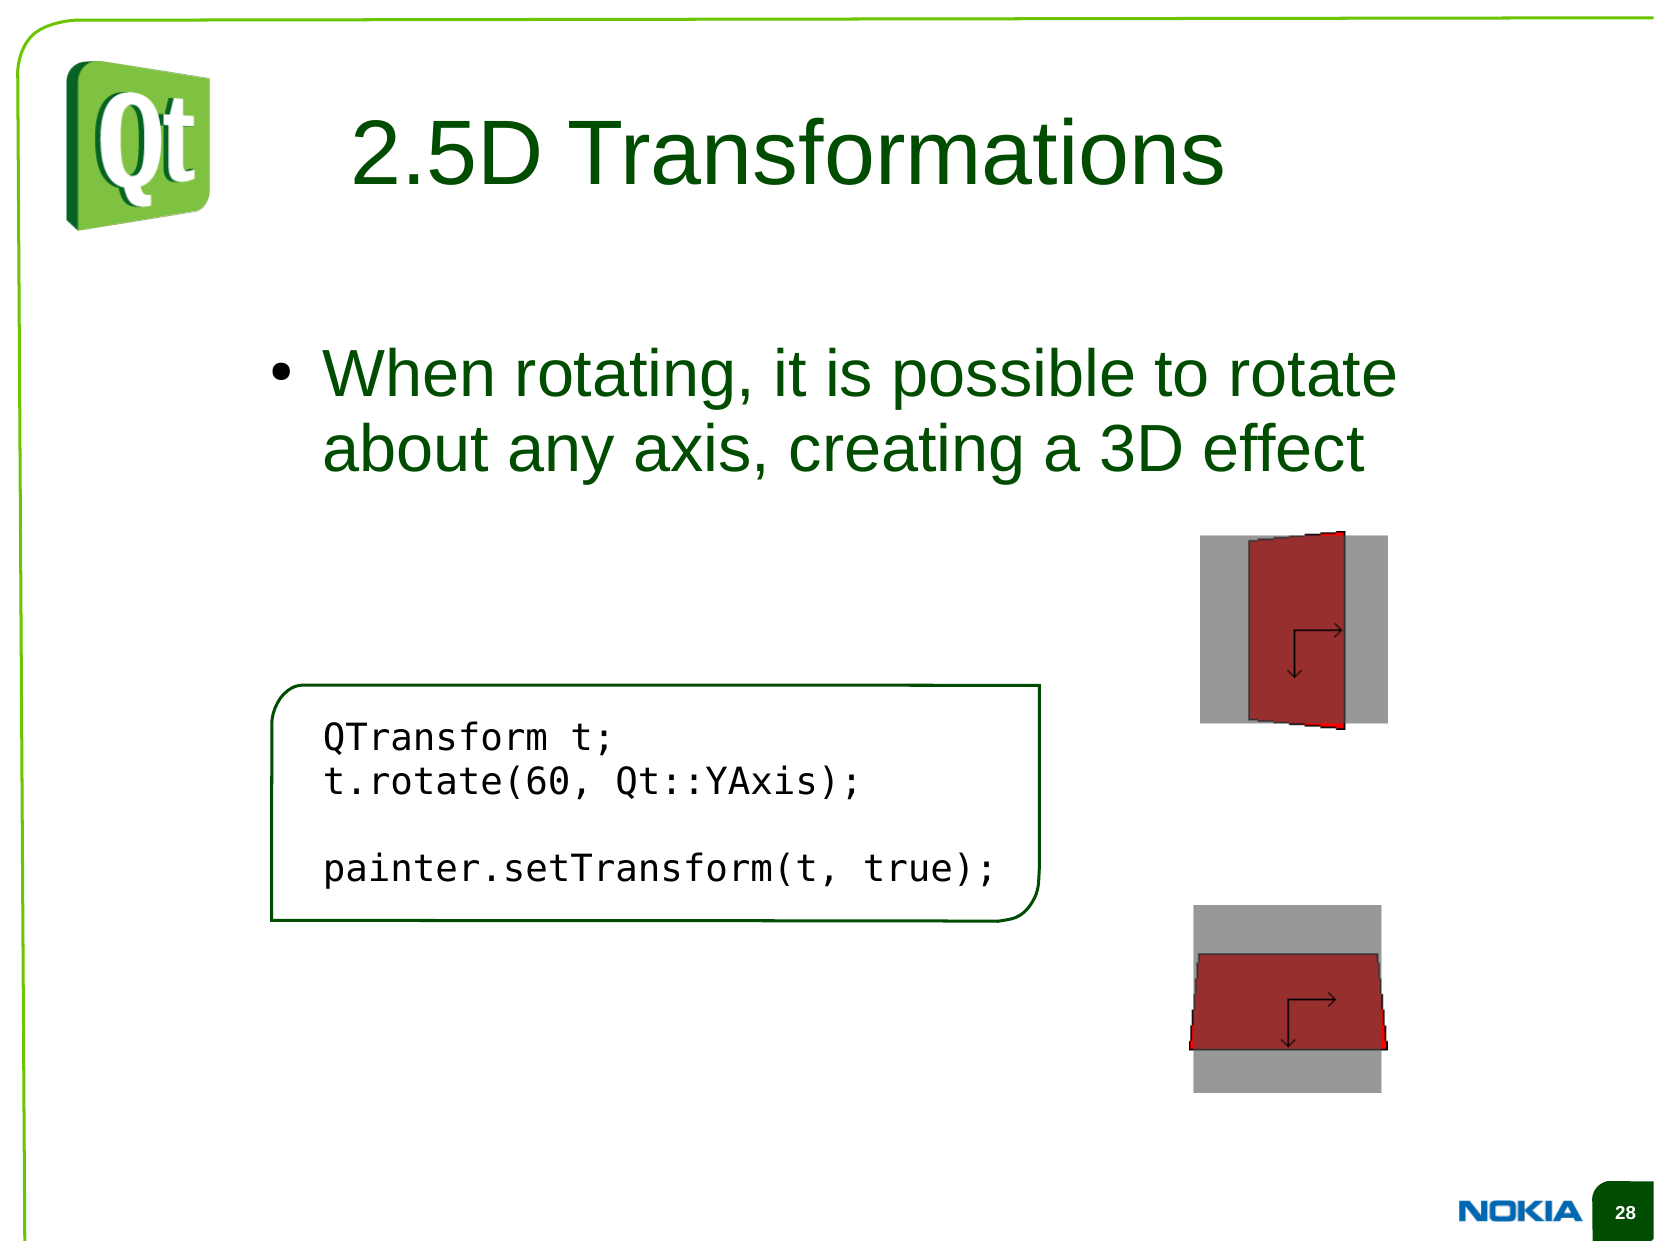

# 2.5D Transformations
When rotating, it is possible to rotate about any axis, creating a 3D effect
QTransform t;
t.rotate(60, Qt::YAxis);
painter.setTransform(t, true);